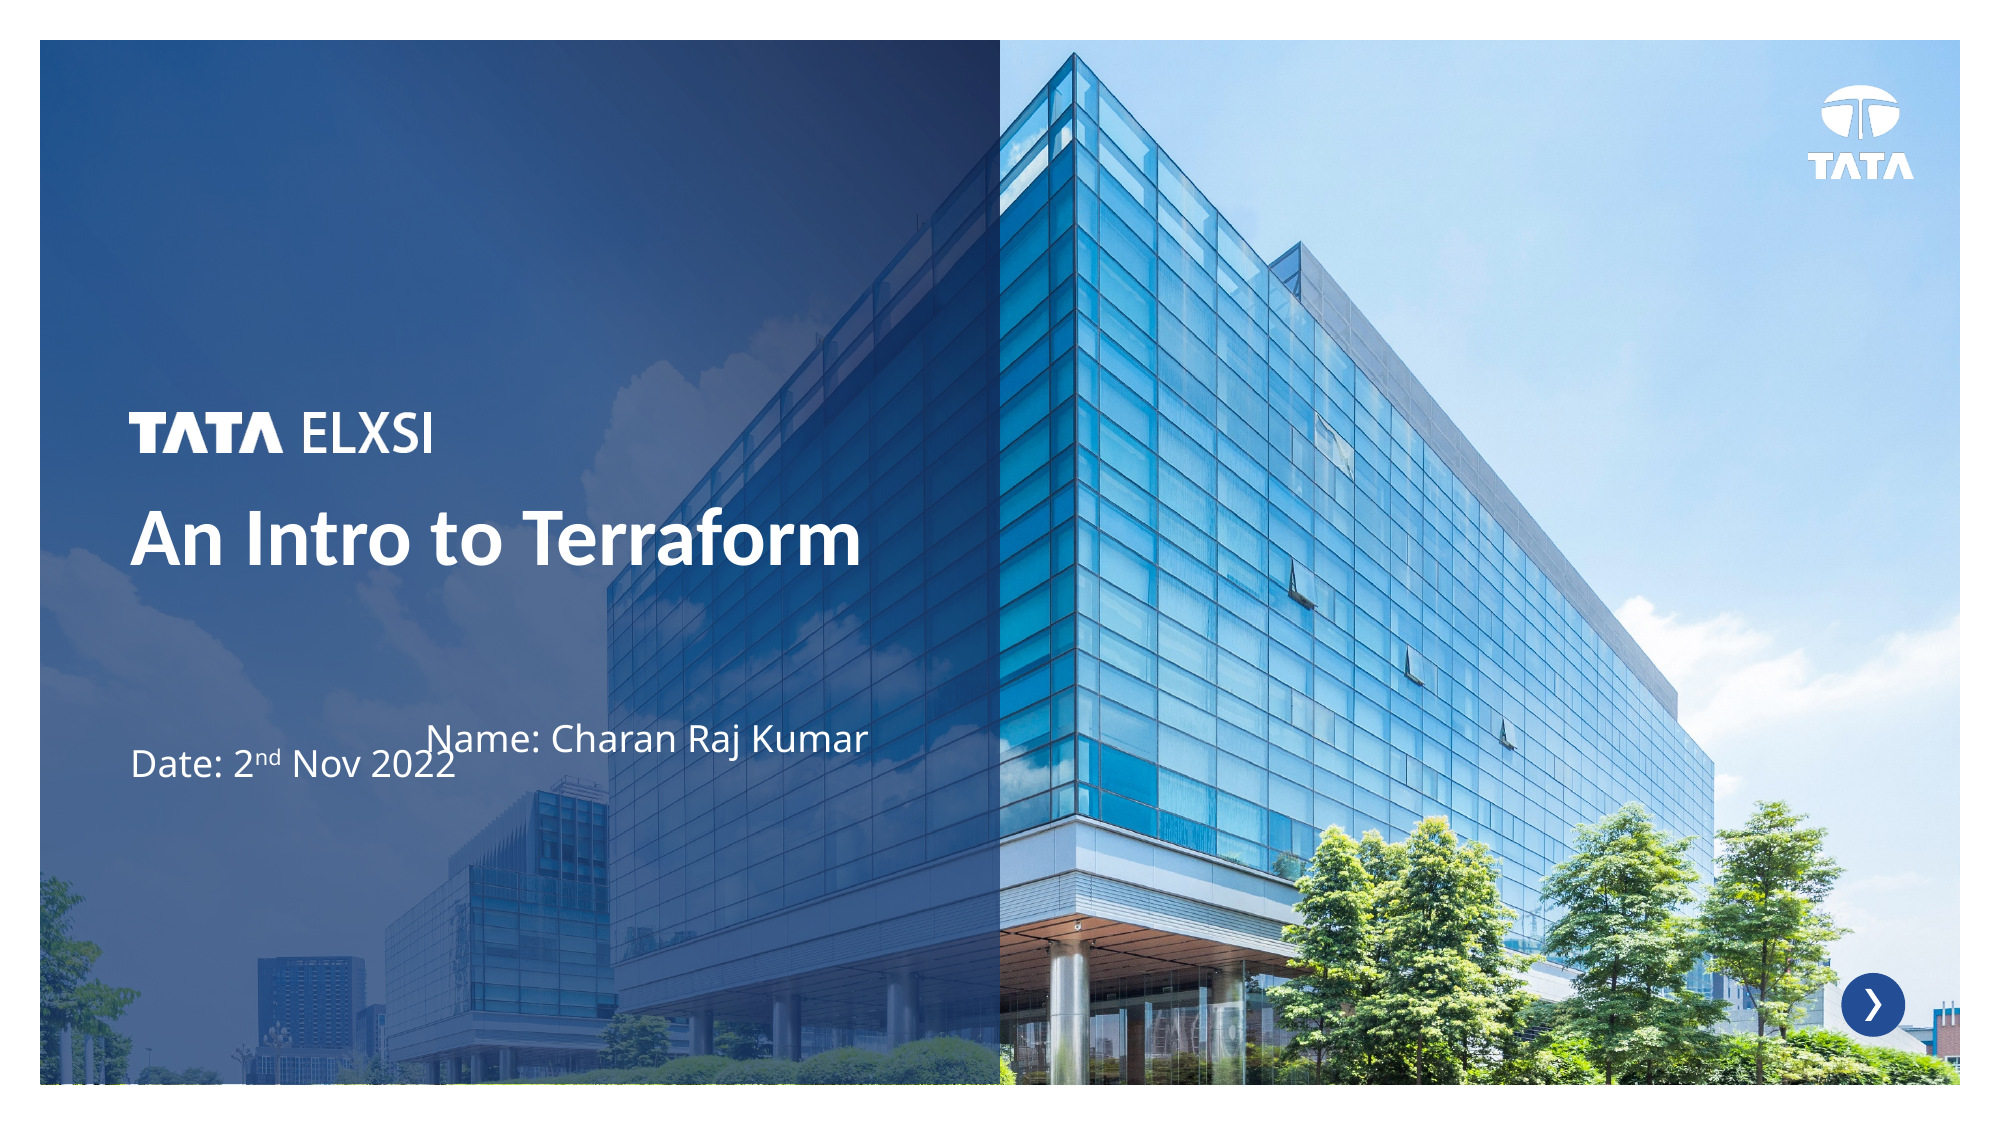

# An Intro to Terraform
Name: Charan Raj Kumar
Date: 2nd Nov 2022